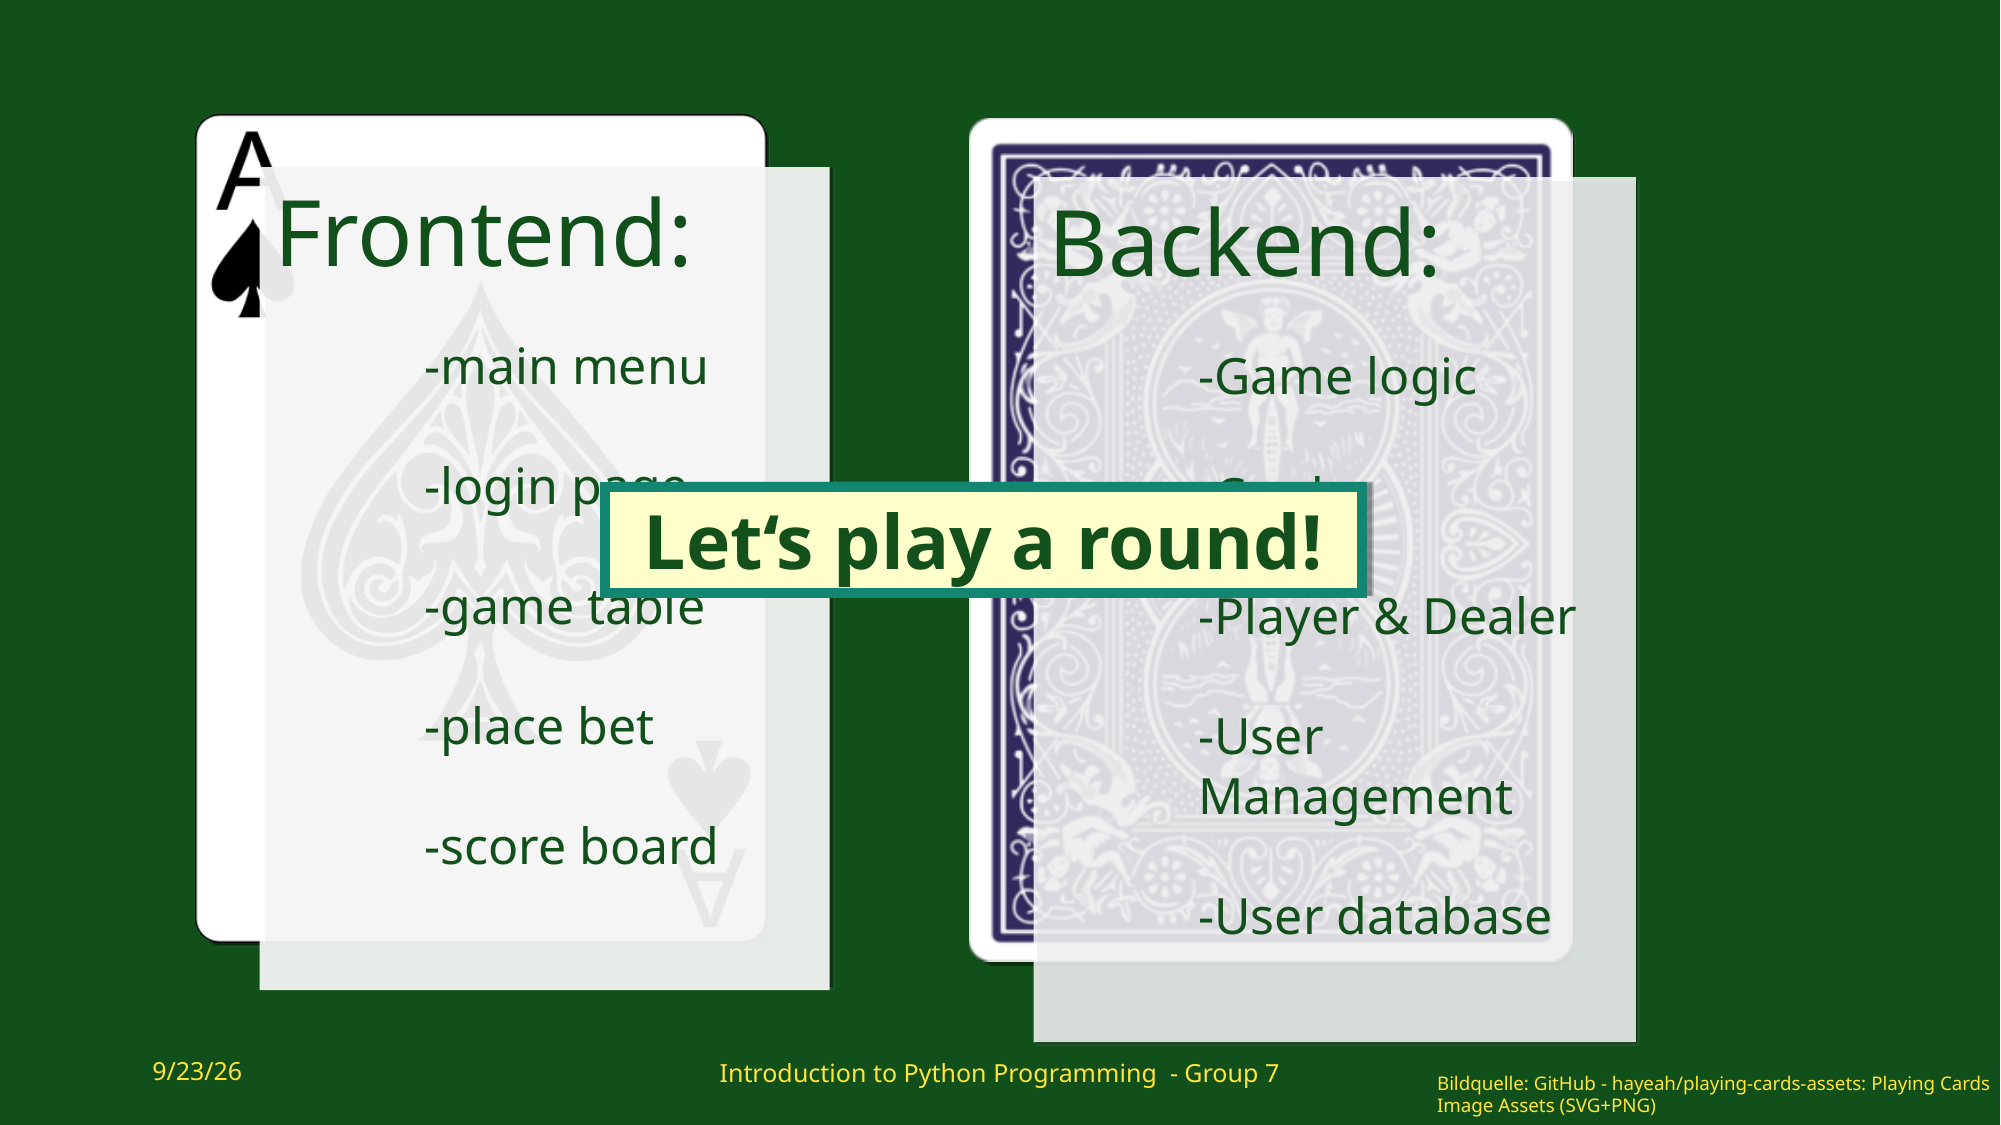

Frontend:
-main menu
-login page
-game table
-place bet
-score board
Backend:
-Game logic
-Cards
-Player & Dealer
-User Management
-User database
Let‘s play a round!
Introduction to Python Programming - Group 7
Bildquelle: GitHub - hayeah/playing-cards-assets: Playing Cards Image Assets (SVG+PNG)